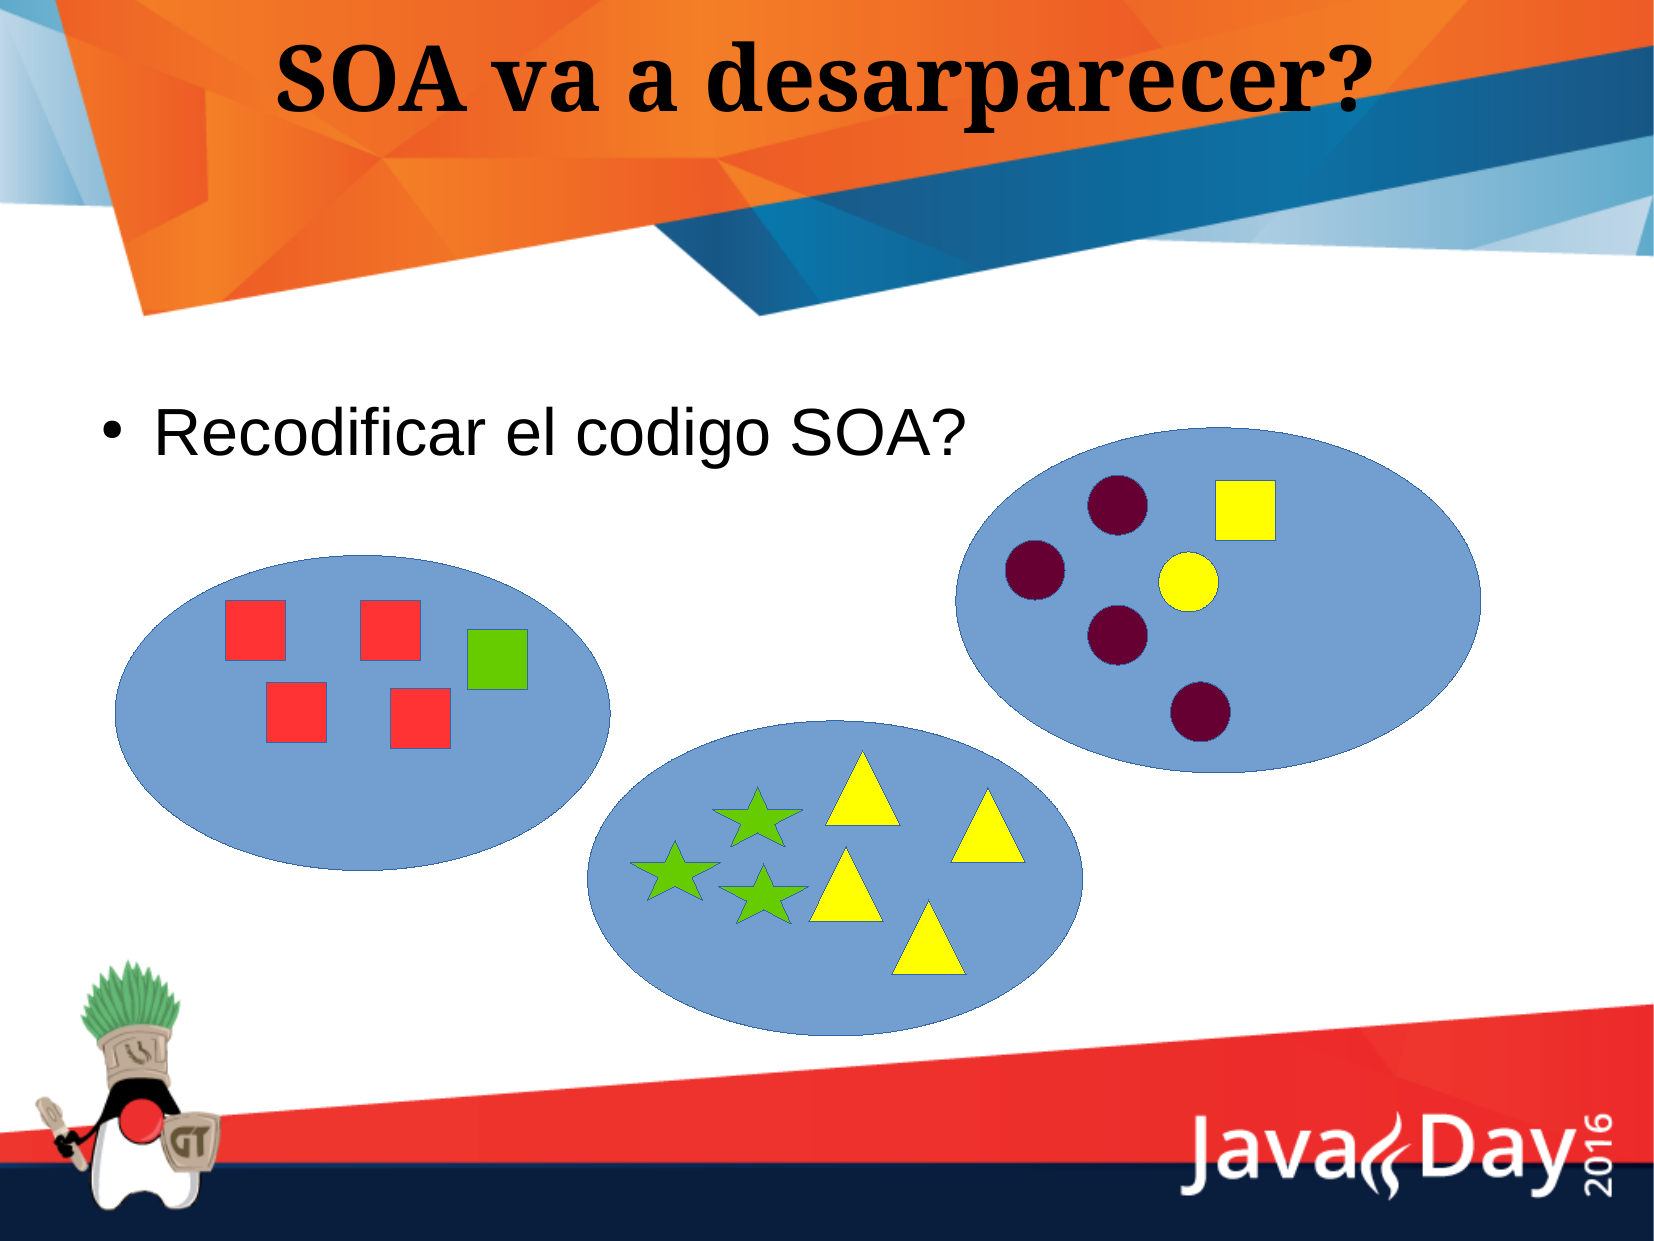

# SOA va a desarparecer?
Recodificar el codigo SOA?